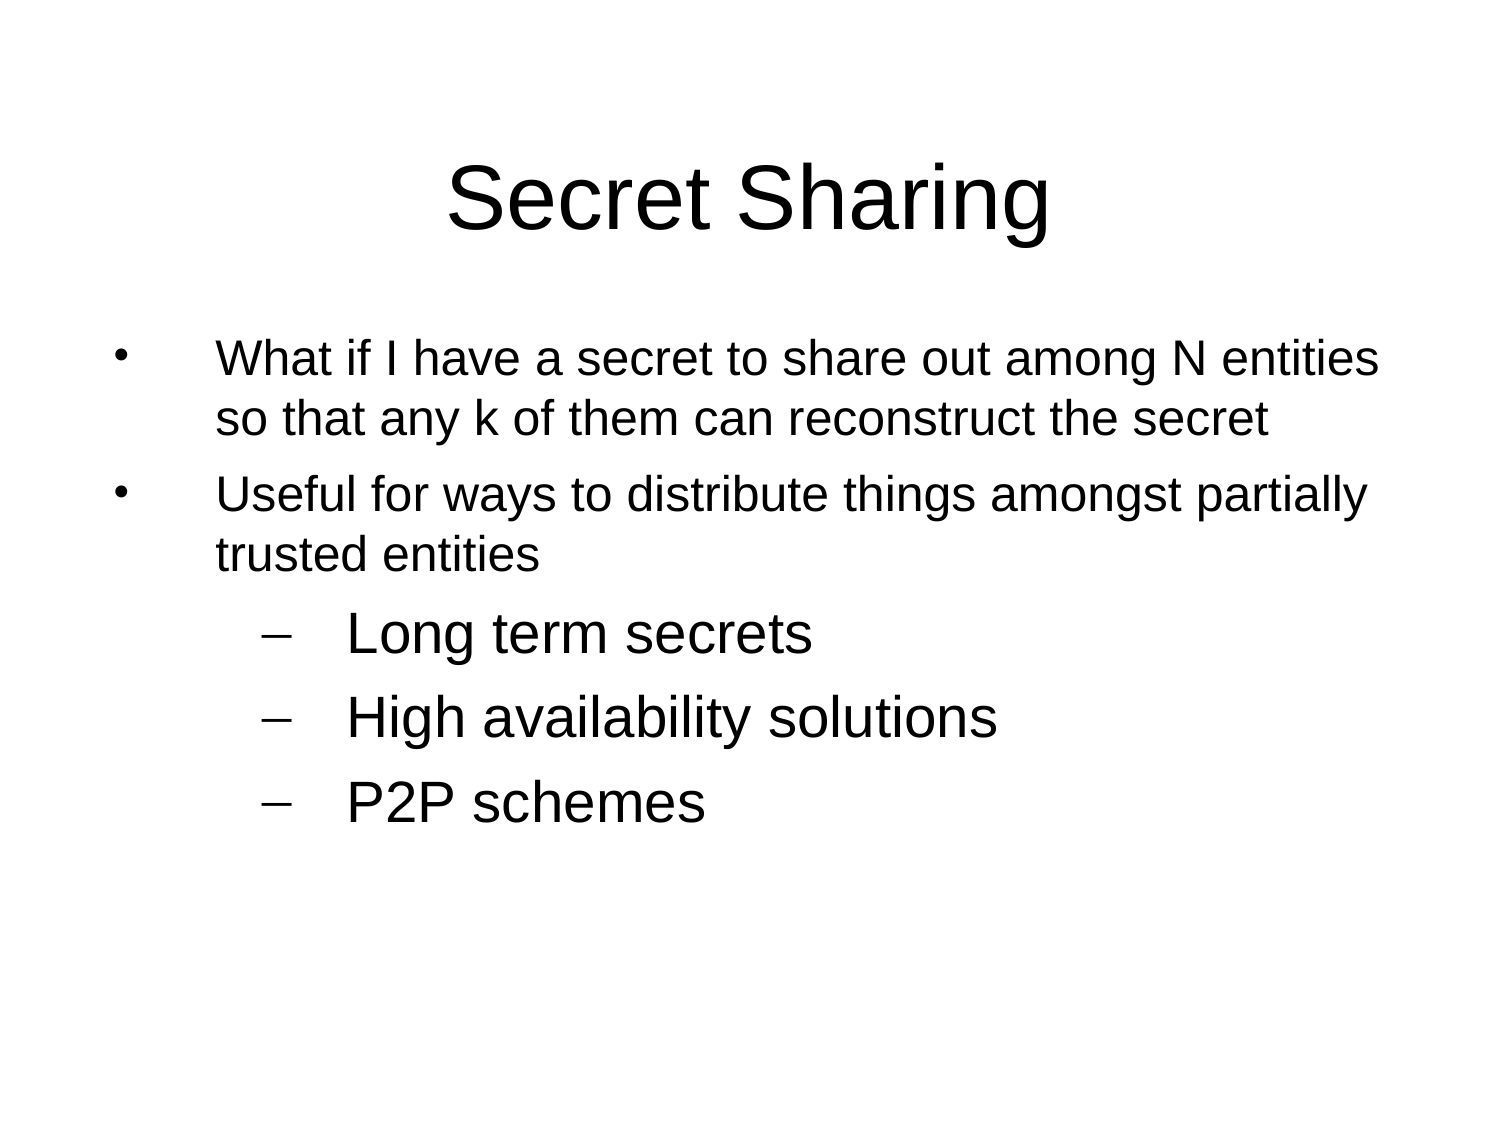

# Secret Sharing
What if I have a secret to share out among N entities so that any k of them can reconstruct the secret
Useful for ways to distribute things amongst partially trusted entities
Long term secrets
High availability solutions
P2P schemes